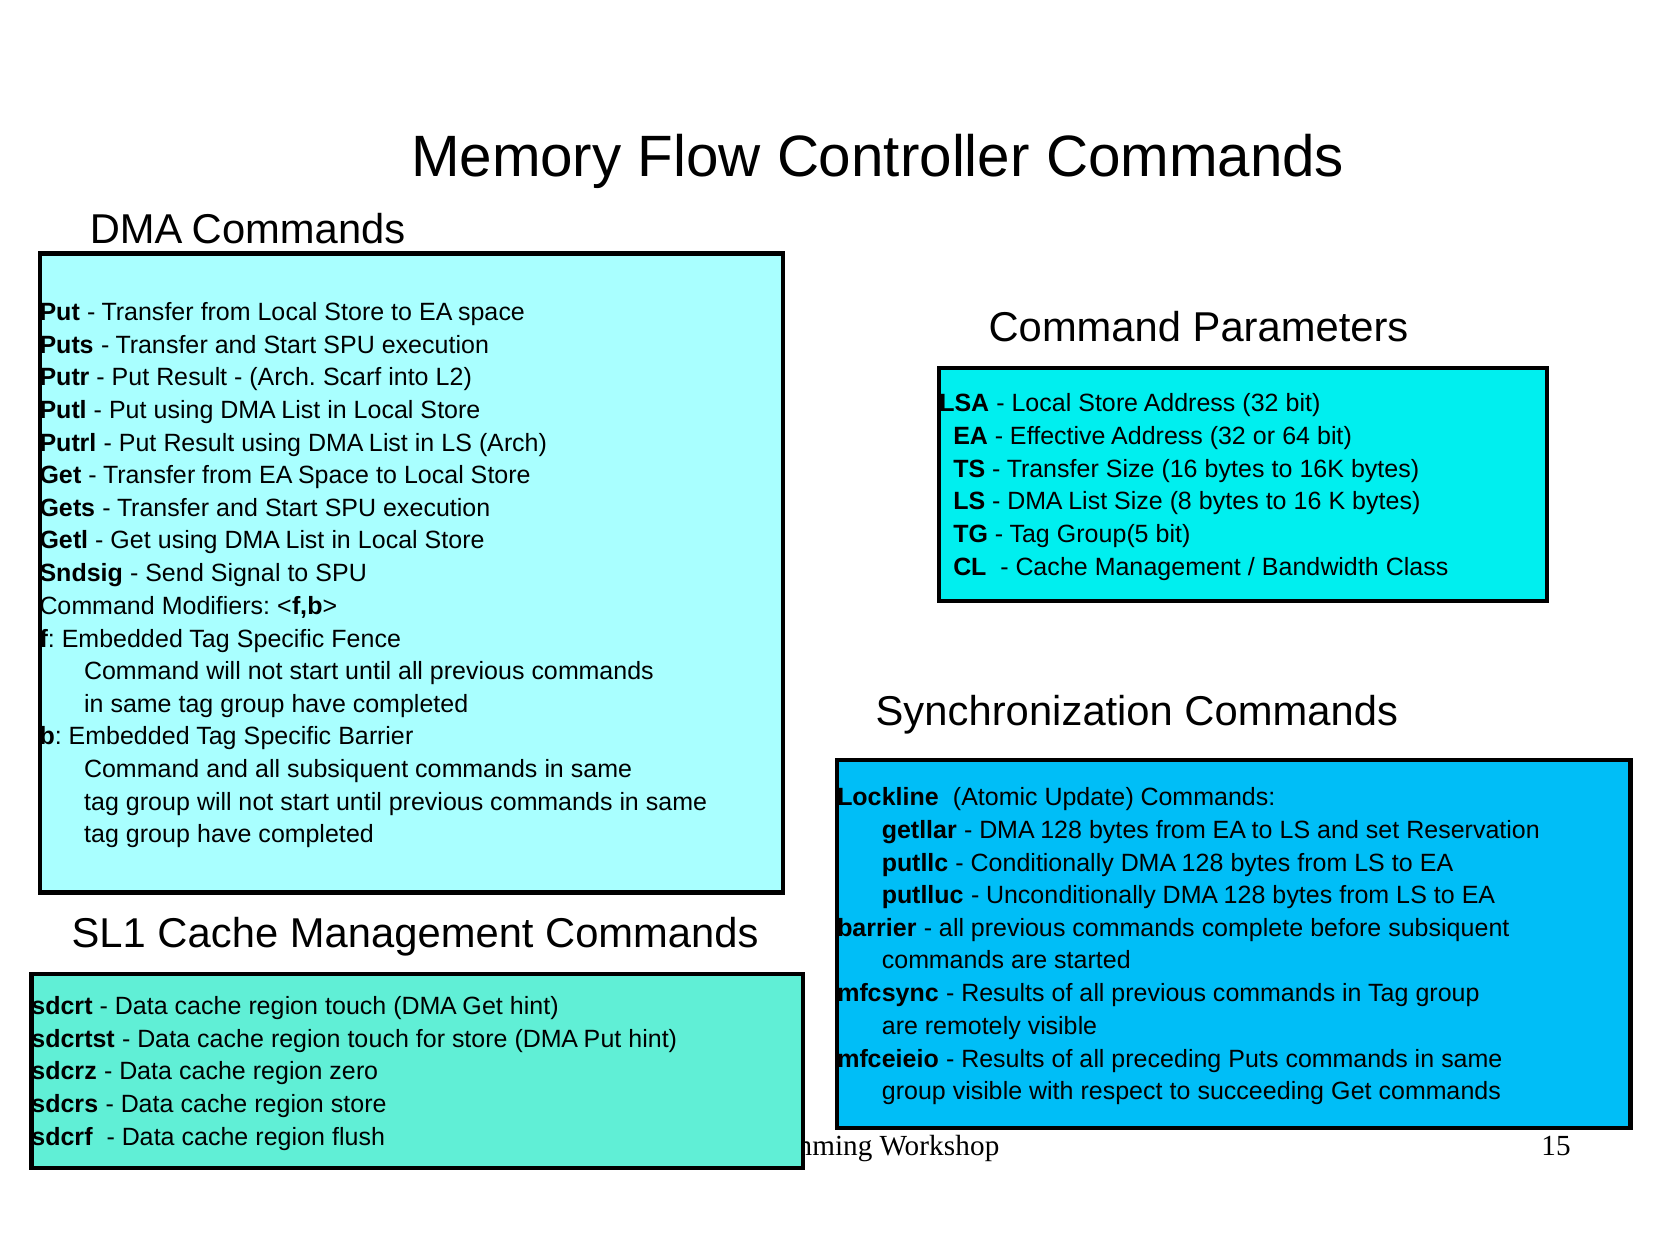

Memory Flow Controller Commands
DMA Commands
Put - Transfer from Local Store to EA space
Puts - Transfer and Start SPU execution
Putr - Put Result - (Arch. Scarf into L2)
Putl - Put using DMA List in Local Store
Putrl - Put Result using DMA List in LS (Arch)
Get - Transfer from EA Space to Local Store
Gets - Transfer and Start SPU execution
Getl - Get using DMA List in Local Store
Sndsig - Send Signal to SPU
Command Modifiers: <f,b>
f: Embedded Tag Specific Fence
Command will not start until all previous commands
in same tag group have completed
b: Embedded Tag Specific Barrier
Command and all subsiquent commands in same
tag group will not start until previous commands in same
tag group have completed
Command Parameters
LSA - Local Store Address (32 bit)
 EA - Effective Address (32 or 64 bit)
 TS - Transfer Size (16 bytes to 16K bytes)
 LS - DMA List Size (8 bytes to 16 K bytes)
 TG - Tag Group(5 bit)
 CL - Cache Management / Bandwidth Class
Synchronization Commands
Lockline (Atomic Update) Commands:
getllar - DMA 128 bytes from EA to LS and set Reservation
putllc - Conditionally DMA 128 bytes from LS to EA
putlluc - Unconditionally DMA 128 bytes from LS to EA
barrier - all previous commands complete before subsiquent
commands are started
mfcsync - Results of all previous commands in Tag group
are remotely visible
mfceieio - Results of all preceding Puts commands in same
group visible with respect to succeeding Get commands
SL1 Cache Management Commands
sdcrt - Data cache region touch (DMA Get hint)
sdcrtst - Data cache region touch for store (DMA Put hint)
sdcrz - Data cache region zero
sdcrs - Data cache region store
sdcrf - Data cache region flush
Cell Programming Workshop
15